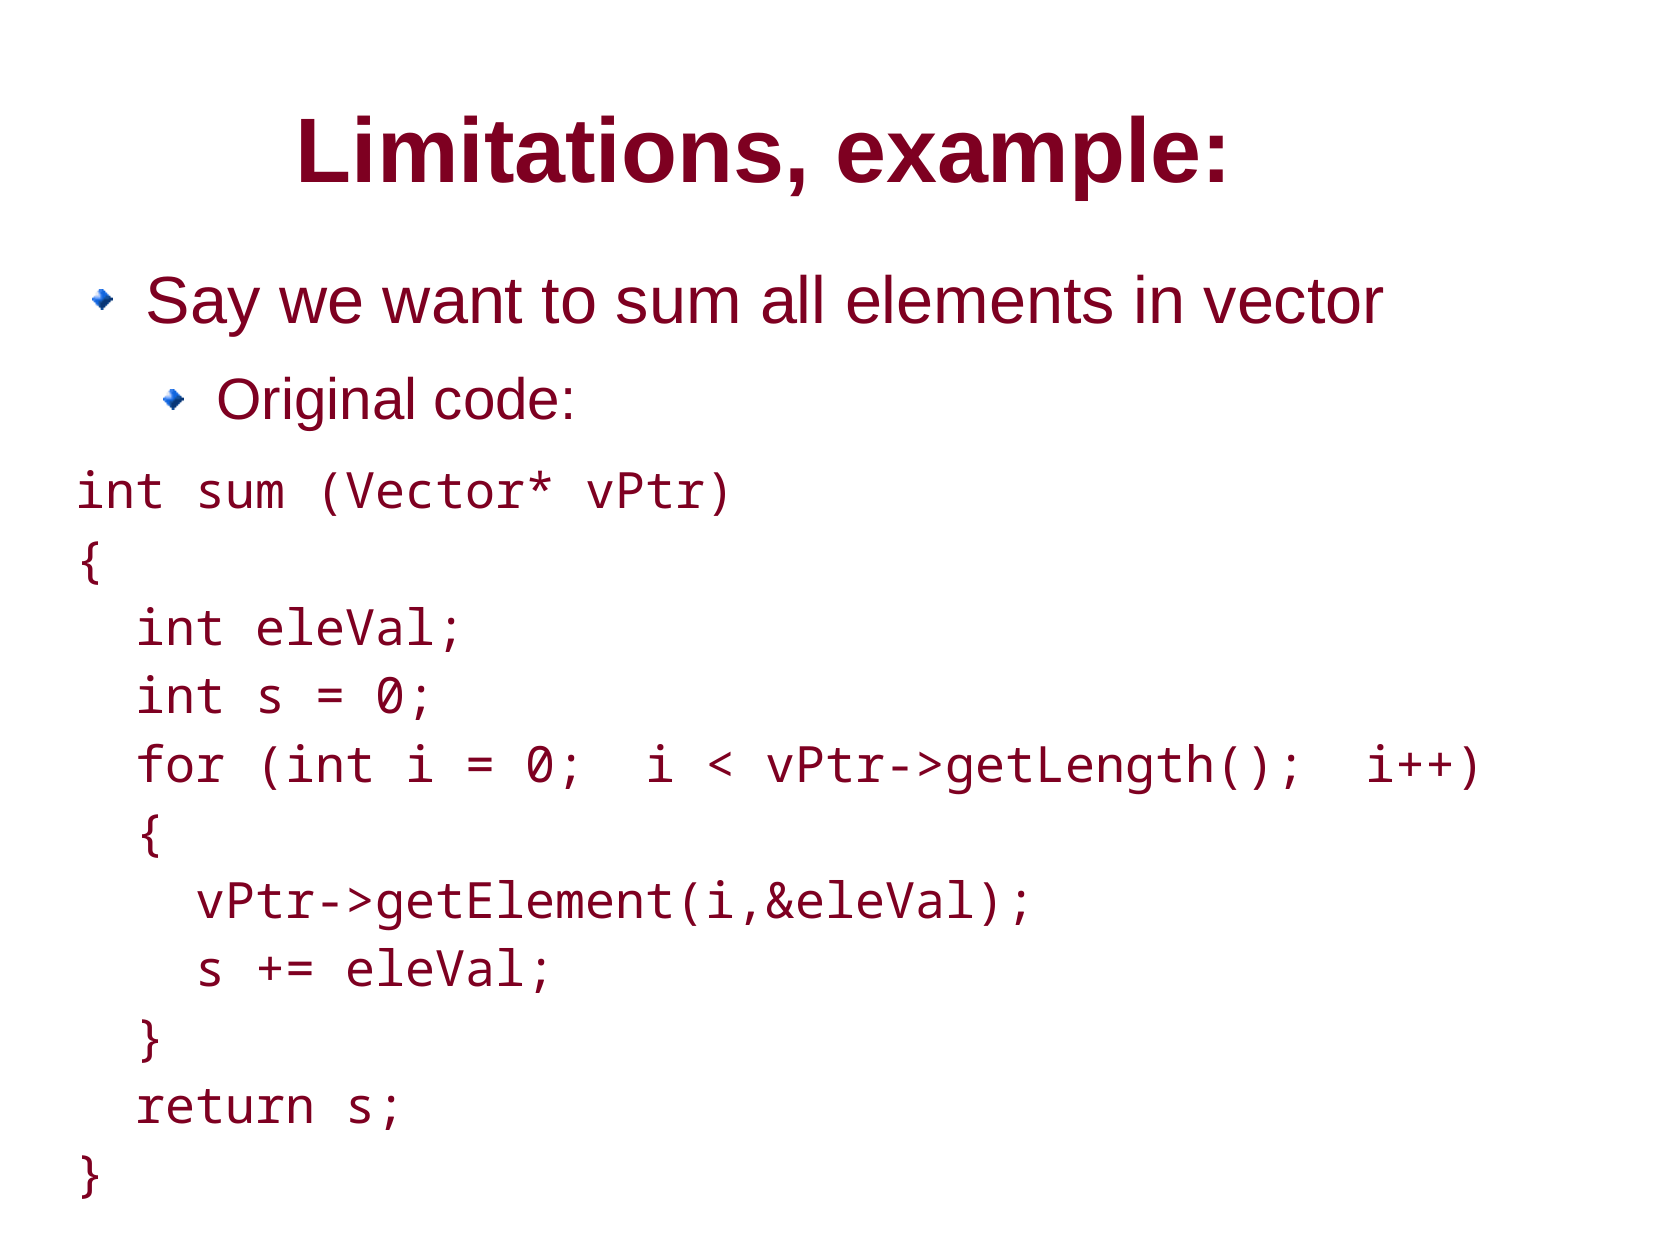

# Limitations, example:
Say we want to sum all elements in vector
Original code:
int sum (Vector* vPtr)
{
 int eleVal;
 int s = 0;
 for (int i = 0; i < vPtr->getLength(); i++)
 {
 vPtr->getElement(i,&eleVal);
 s += eleVal;
 }
 return s;
}